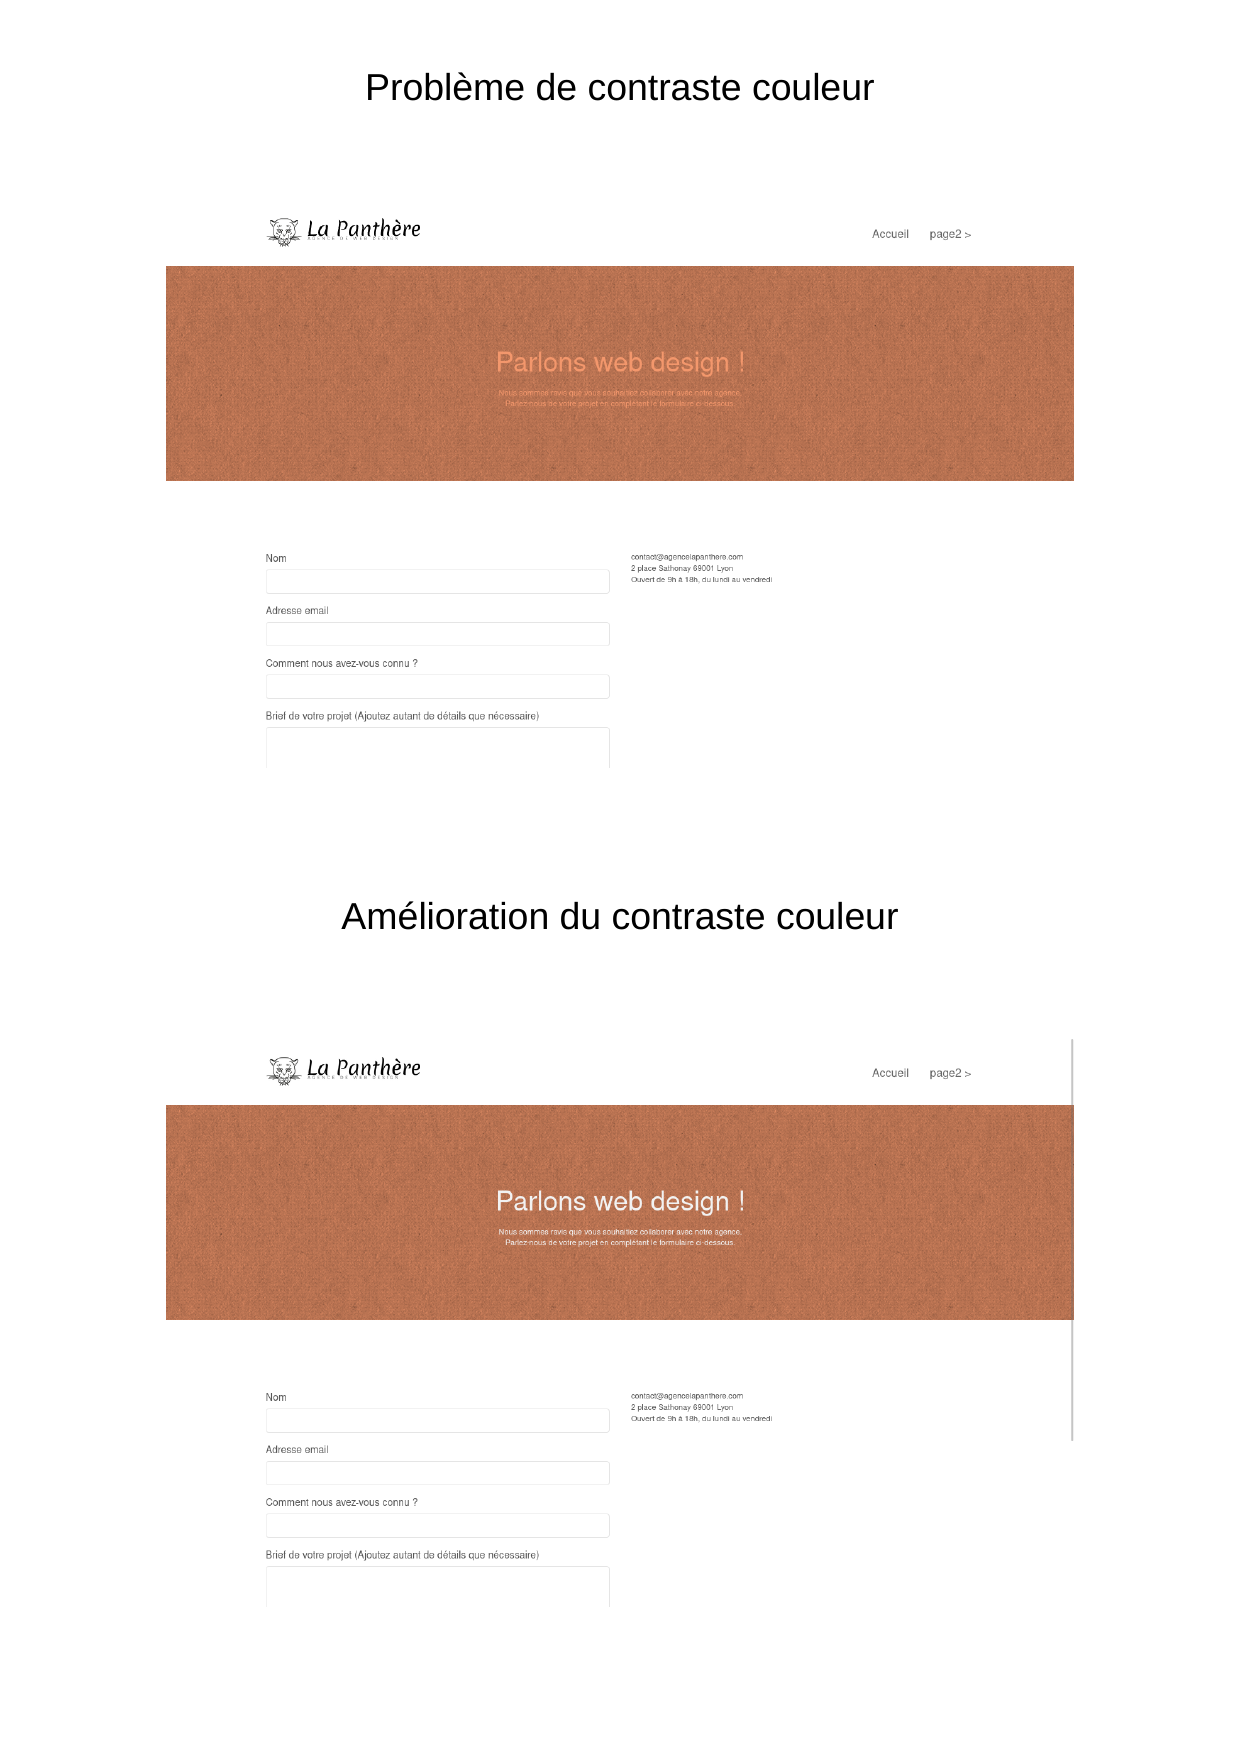

Problème de contraste couleur
Amélioration du contraste couleur